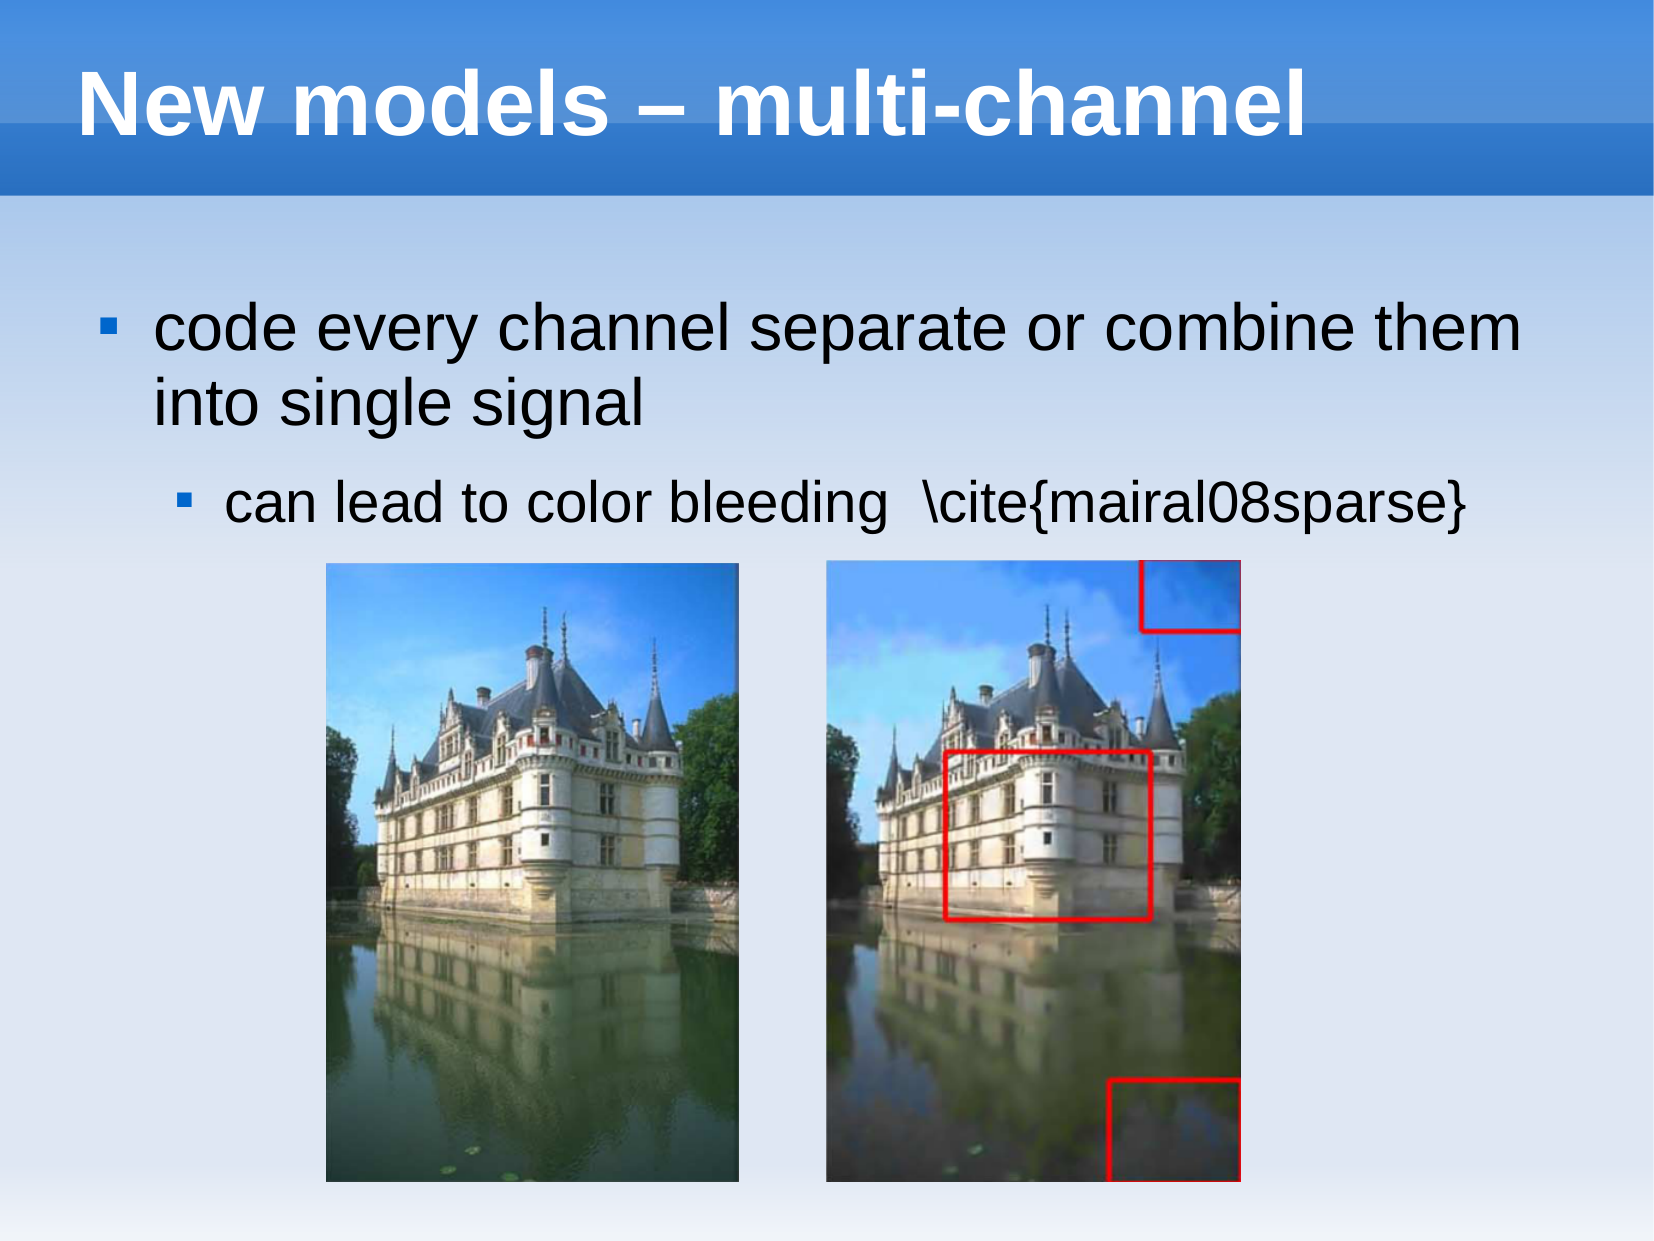

New models – multi-channel
# code every channel separate or combine them into single signal
can lead to color bleeding \cite{mairal08sparse}